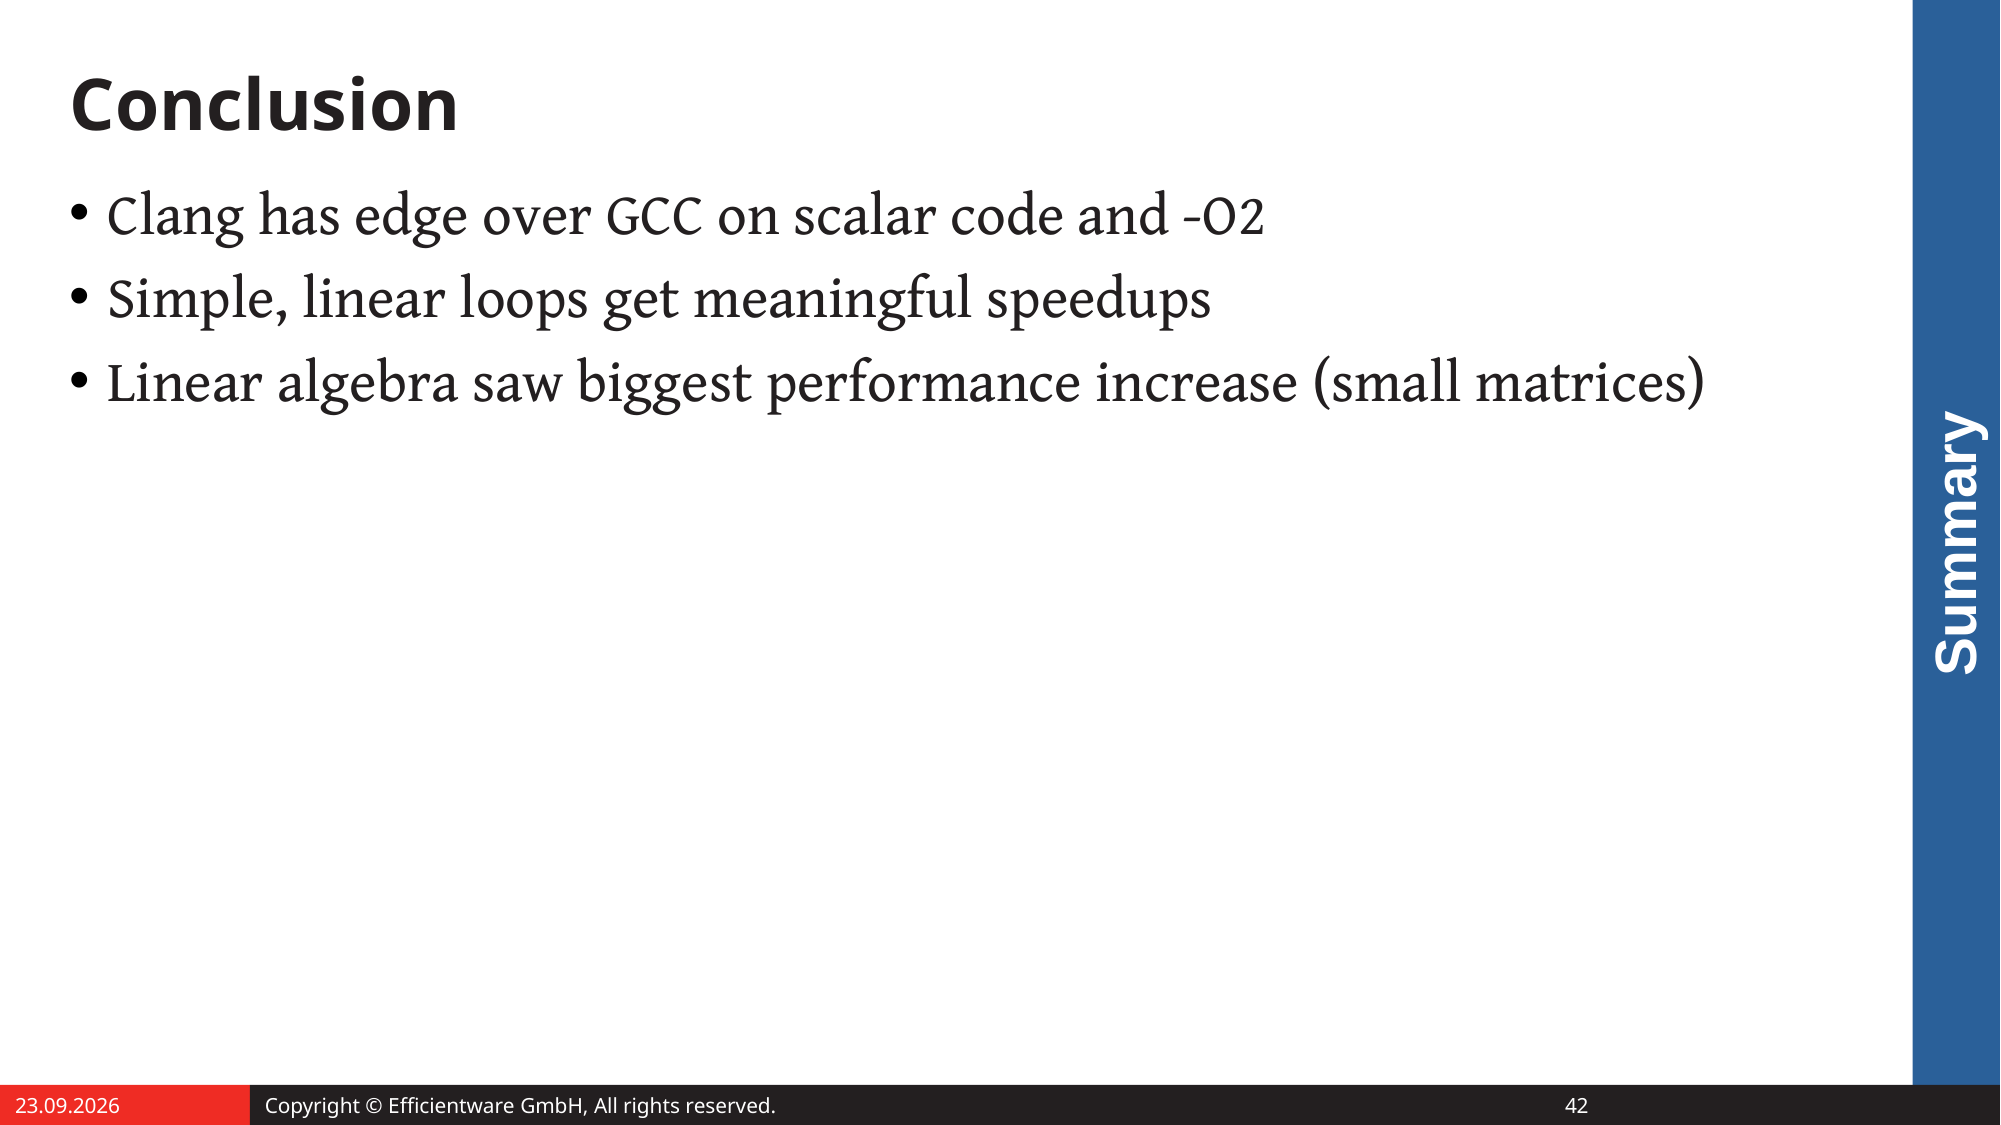

# Conclusion
Clang has edge over GCC on scalar code and -O2
Simple, linear loops get meaningful speedups
Linear algebra saw biggest performance increase (small matrices)
Summary
Copyright © Efficientware GmbH, All rights reserved.